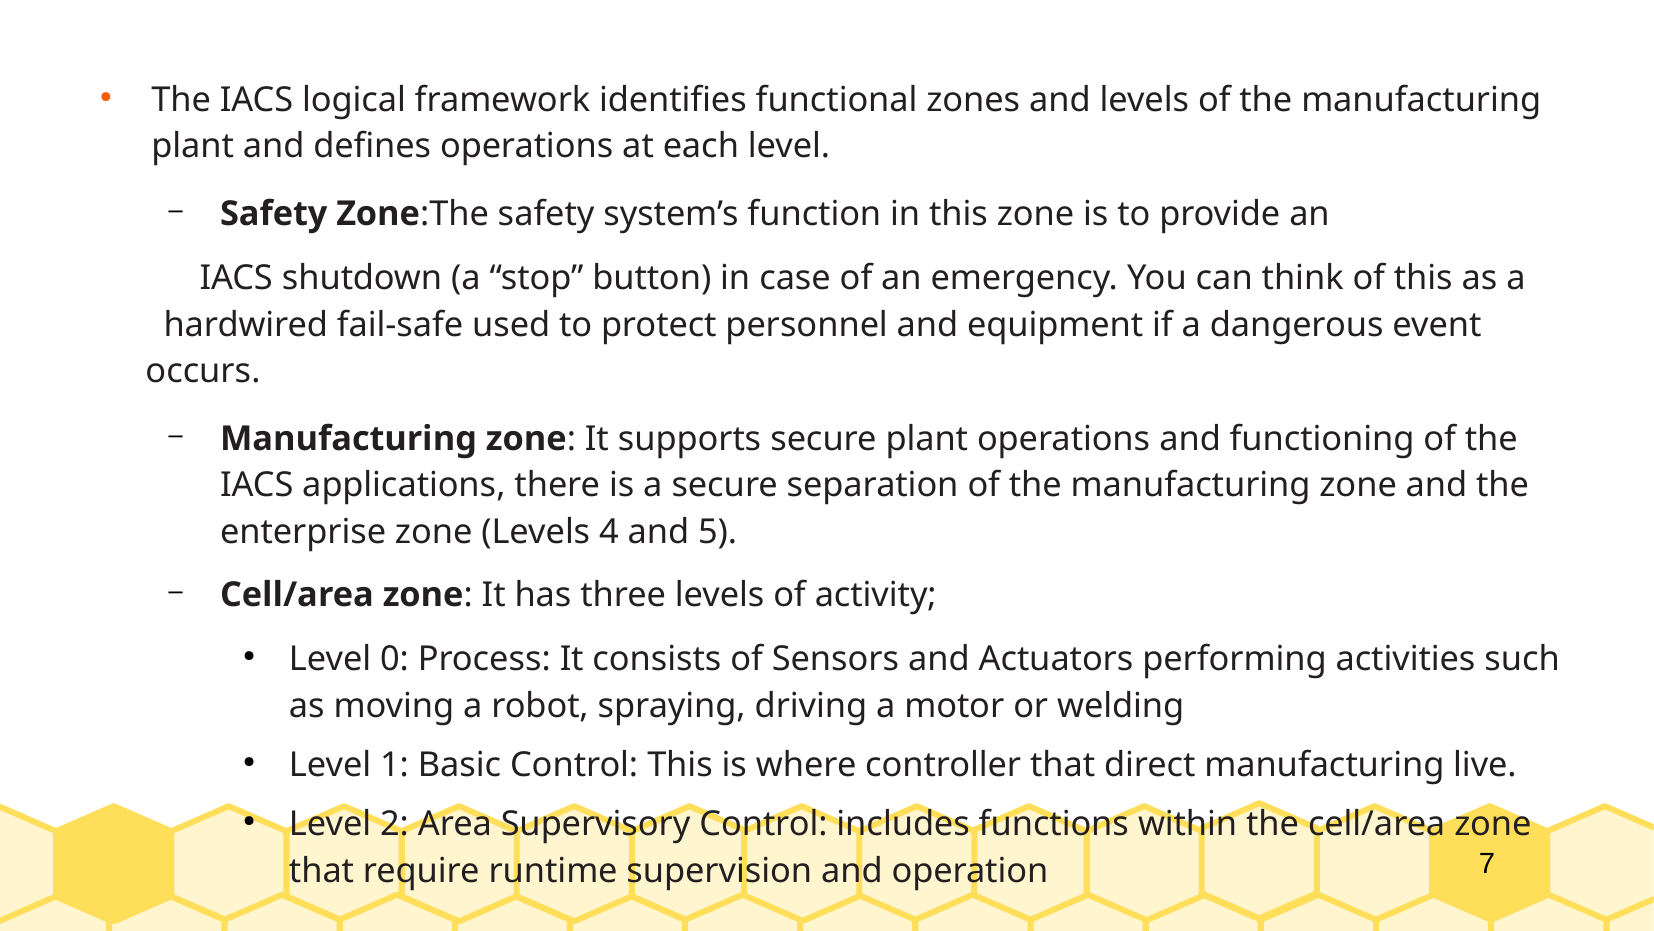

# The IACS logical framework identifies functional zones and levels of the manufacturing plant and defines operations at each level.
Safety Zone:The safety system’s function in this zone is to provide an
 IACS shutdown (a “stop” button) in case of an emergency. You can think of this as a hardwired fail-safe used to protect personnel and equipment if a dangerous event occurs.
Manufacturing zone: It supports secure plant operations and functioning of the IACS applications, there is a secure separation of the manufacturing zone and the enterprise zone (Levels 4 and 5).
Cell/area zone: It has three levels of activity;
Level 0: Process: It consists of Sensors and Actuators performing activities such as moving a robot, spraying, driving a motor or welding
Level 1: Basic Control: This is where controller that direct manufacturing live.
Level 2: Area Supervisory Control: includes functions within the cell/area zone that require runtime supervision and operation